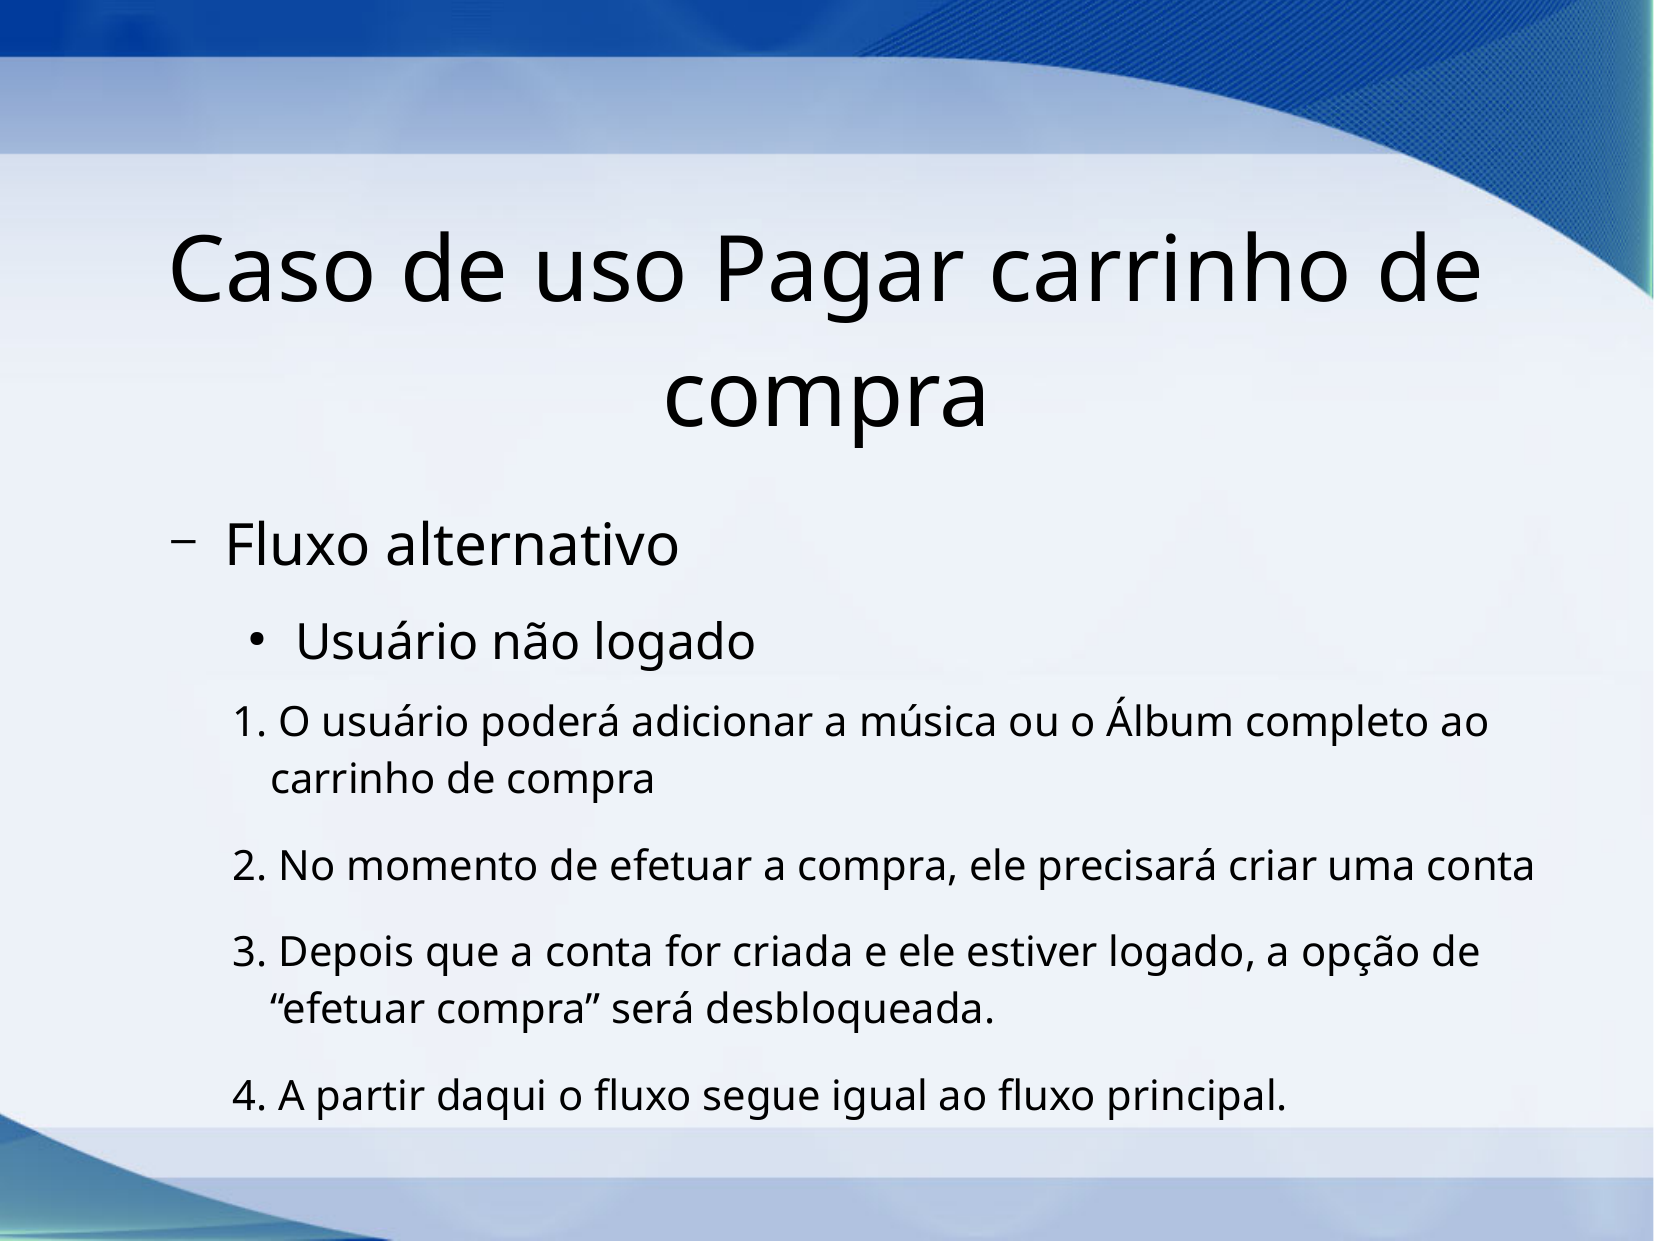

# Caso de uso Pagar carrinho de compra
Fluxo alternativo
Usuário não logado
1. O usuário poderá adicionar a música ou o Álbum completo ao carrinho de compra
2. No momento de efetuar a compra, ele precisará criar uma conta
3. Depois que a conta for criada e ele estiver logado, a opção de “efetuar compra” será desbloqueada.
4. A partir daqui o fluxo segue igual ao fluxo principal.